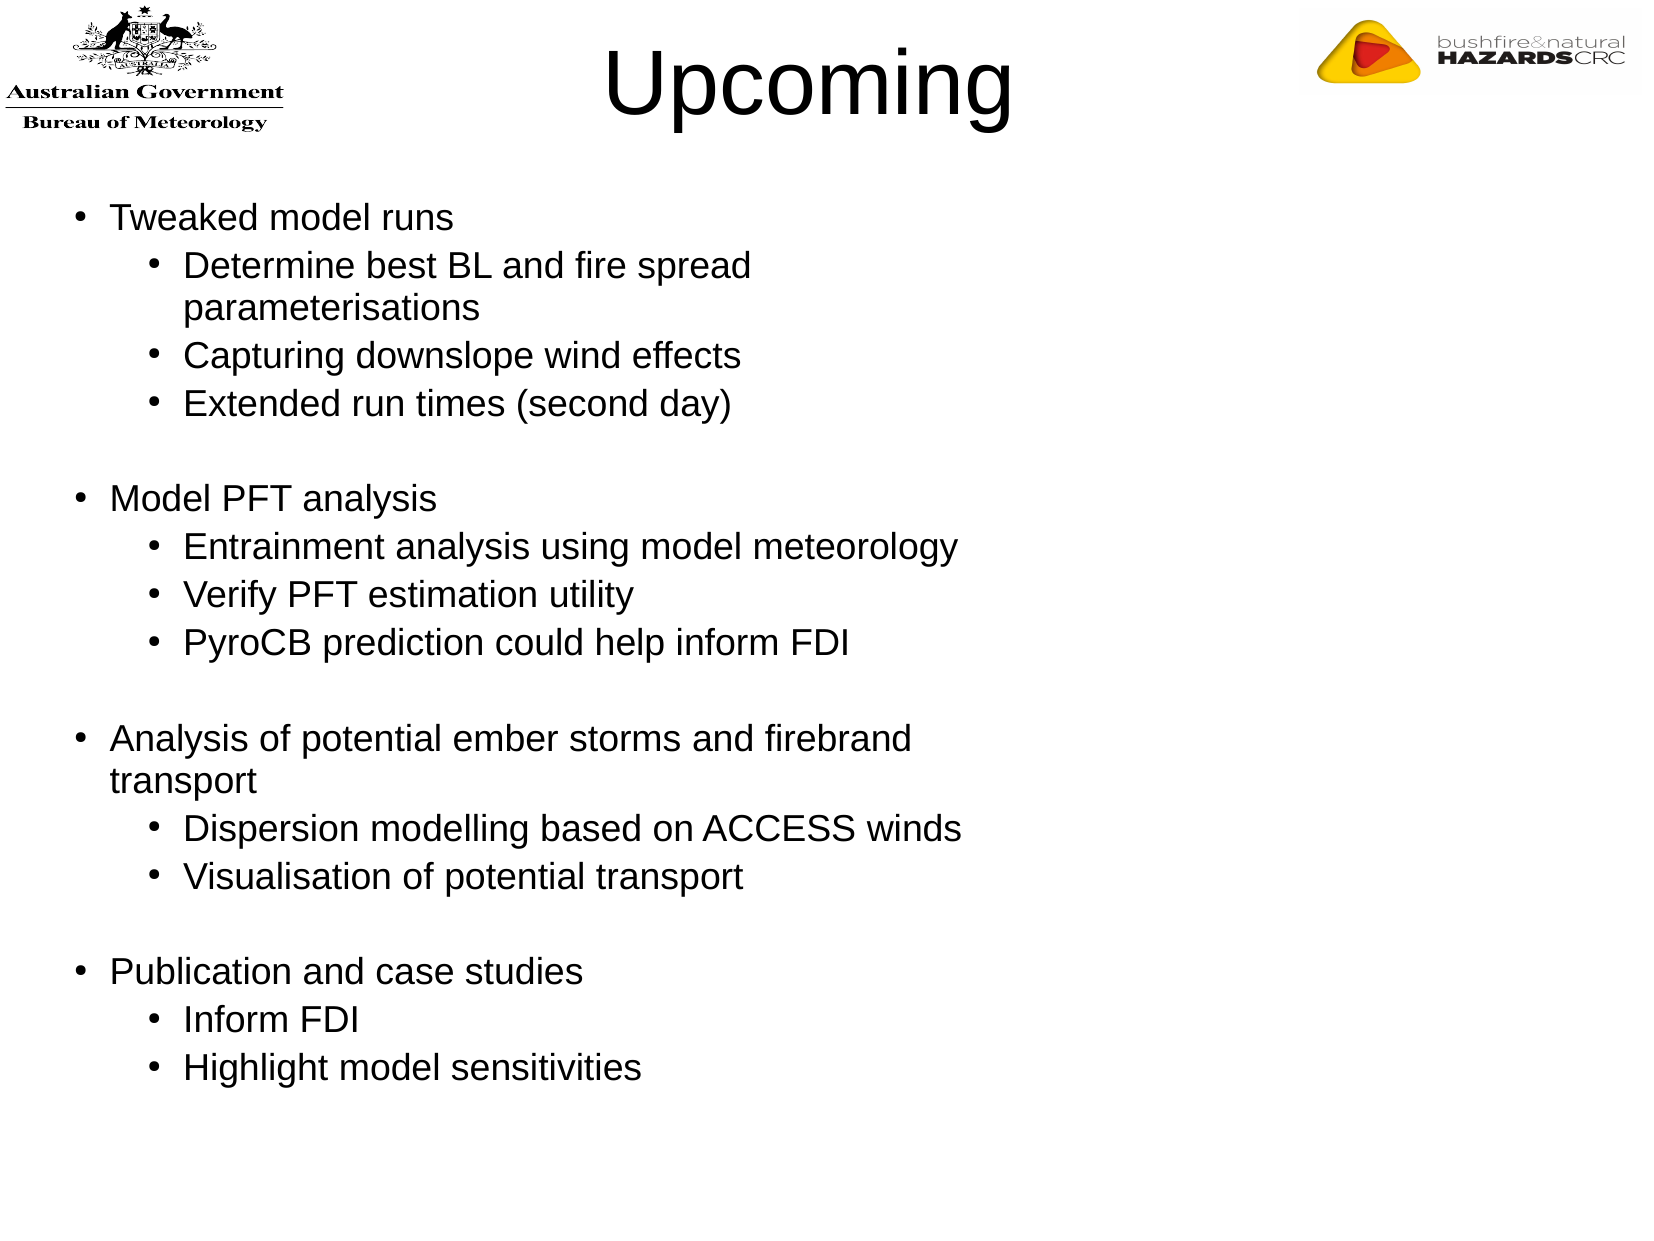

# Upcoming
Tweaked model runs
Determine best BL and fire spread parameterisations
Capturing downslope wind effects
Extended run times (second day)
Model PFT analysis
Entrainment analysis using model meteorology
Verify PFT estimation utility
PyroCB prediction could help inform FDI
Analysis of potential ember storms and firebrand transport
Dispersion modelling based on ACCESS winds
Visualisation of potential transport
Publication and case studies
Inform FDI
Highlight model sensitivities